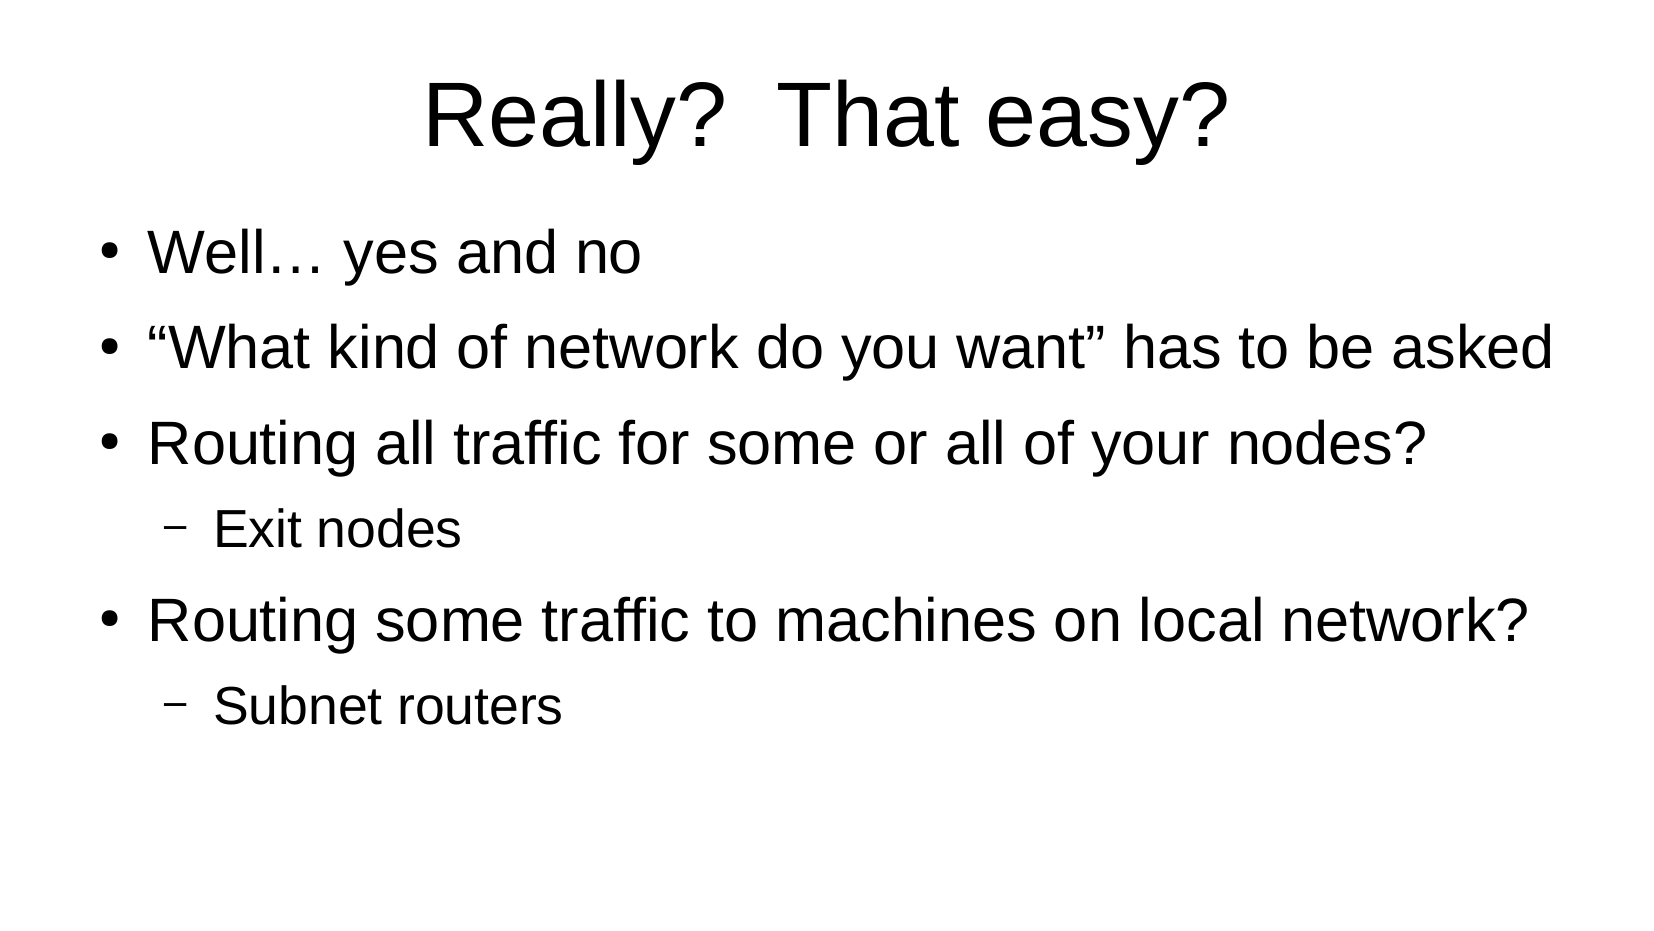

# Really? That easy?
Well… yes and no
“What kind of network do you want” has to be asked
Routing all traffic for some or all of your nodes?
Exit nodes
Routing some traffic to machines on local network?
Subnet routers